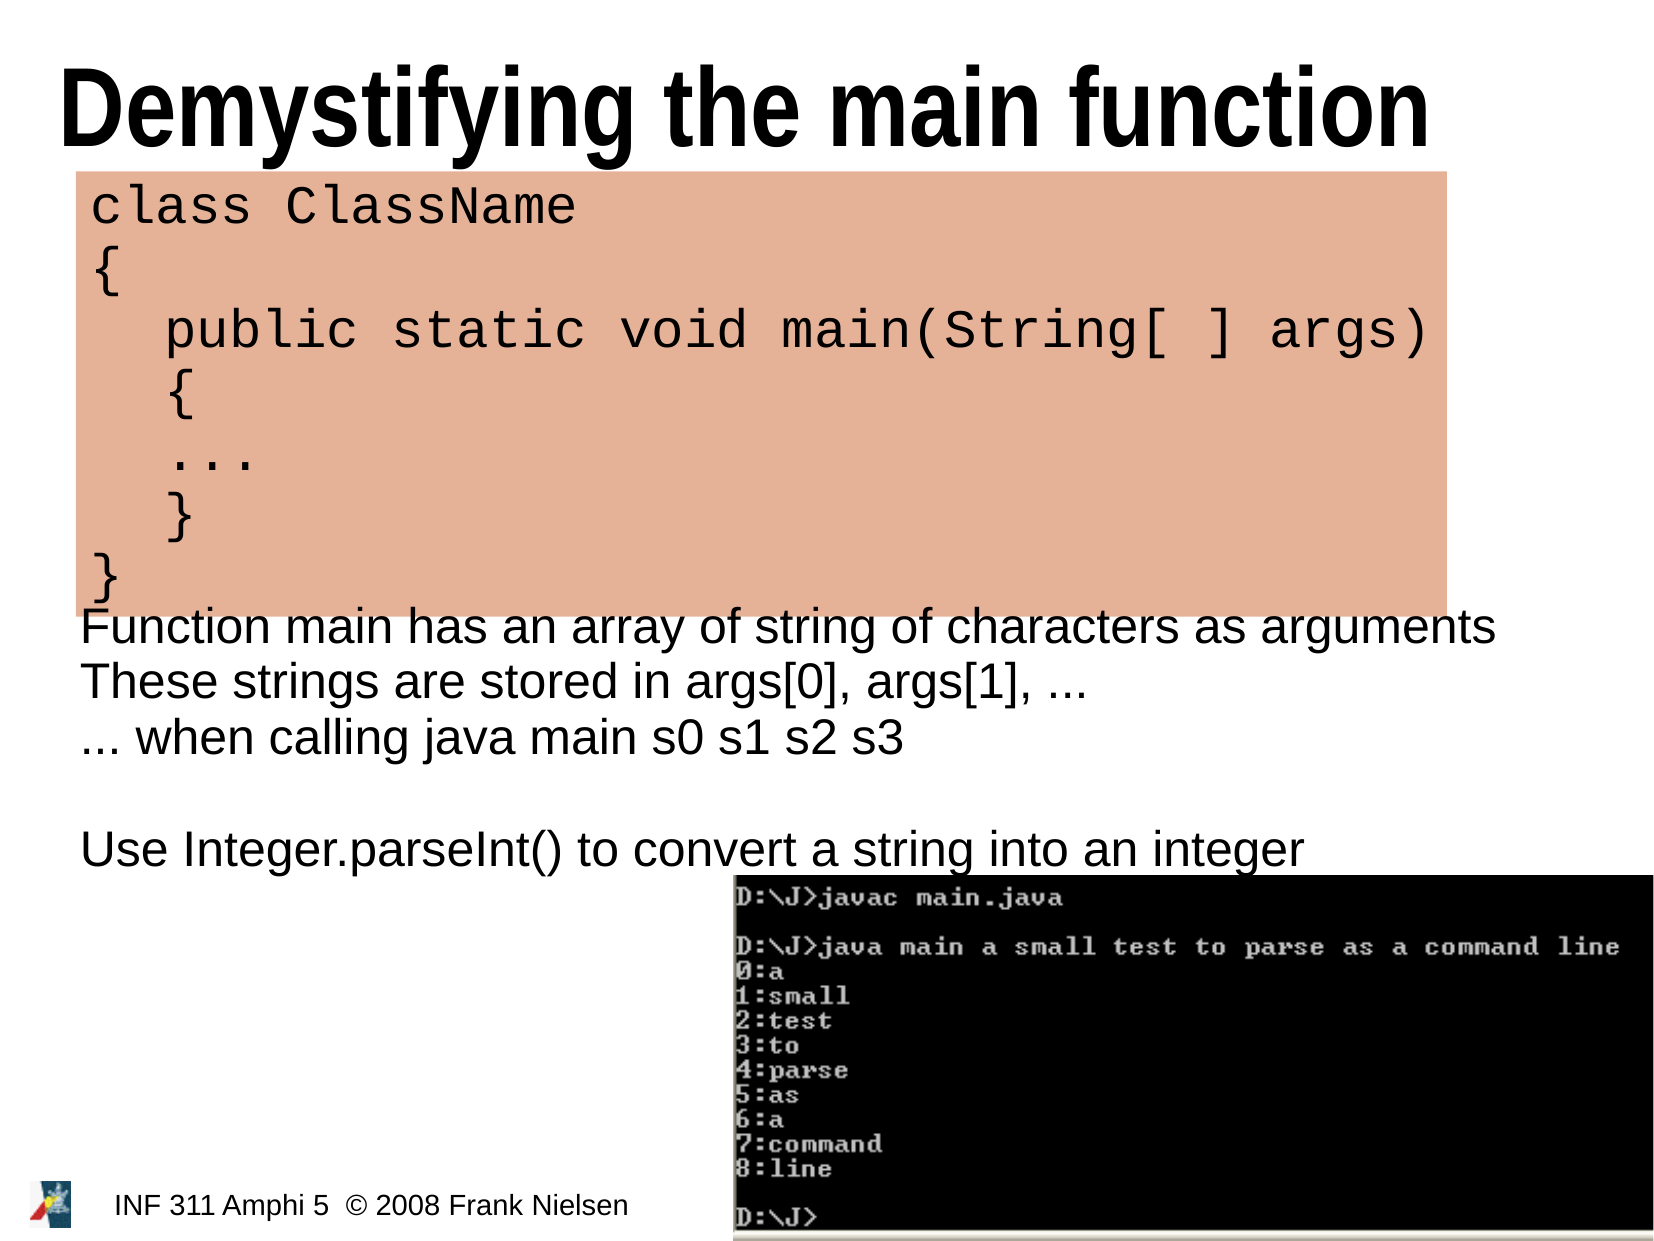

Demystifying the main function
class ClassName
{
	public static void main(String[ ] args)
	{
	...
	}
}
Function main has an array of string of characters as arguments
These strings are stored in args[0], args[1], ...
... when calling java main s0 s1 s2 s3
Use Integer.parseInt() to convert a string into an integer